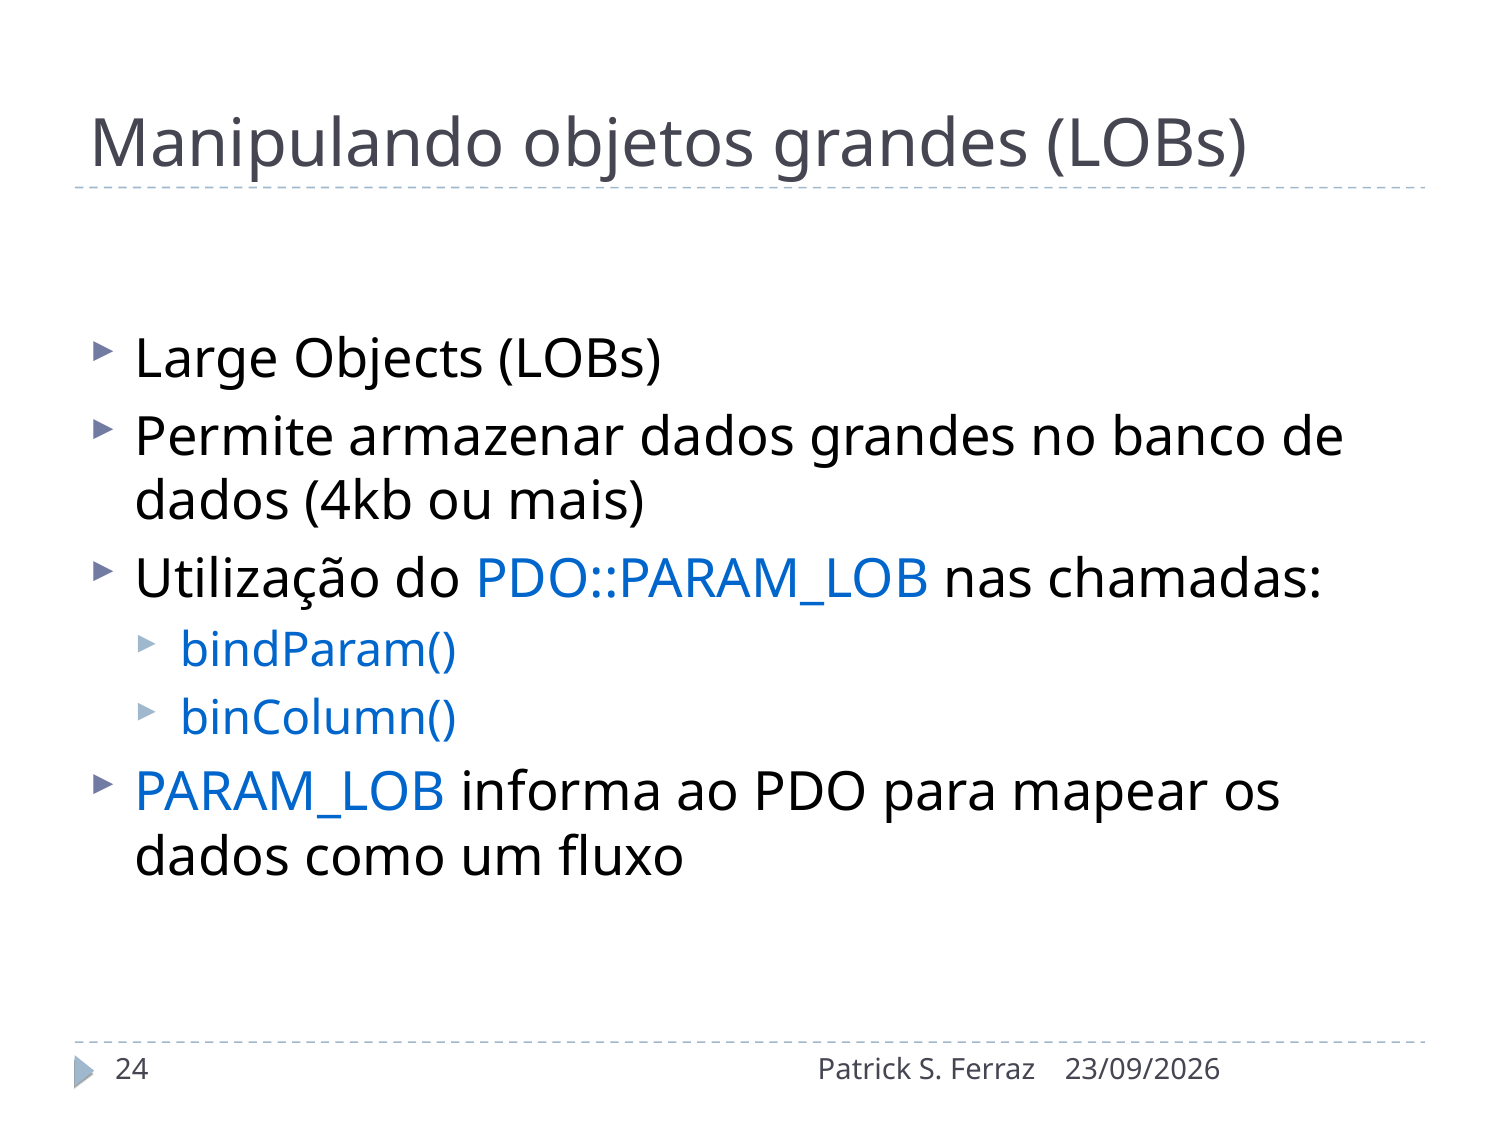

# Manipulando objetos grandes (LOBs)
Large Objects (LOBs)
Permite armazenar dados grandes no banco de dados (4kb ou mais)
Utilização do PDO::PARAM_LOB nas chamadas:
bindParam()
binColumn()
PARAM_LOB informa ao PDO para mapear os dados como um fluxo
Patrick S. Ferraz